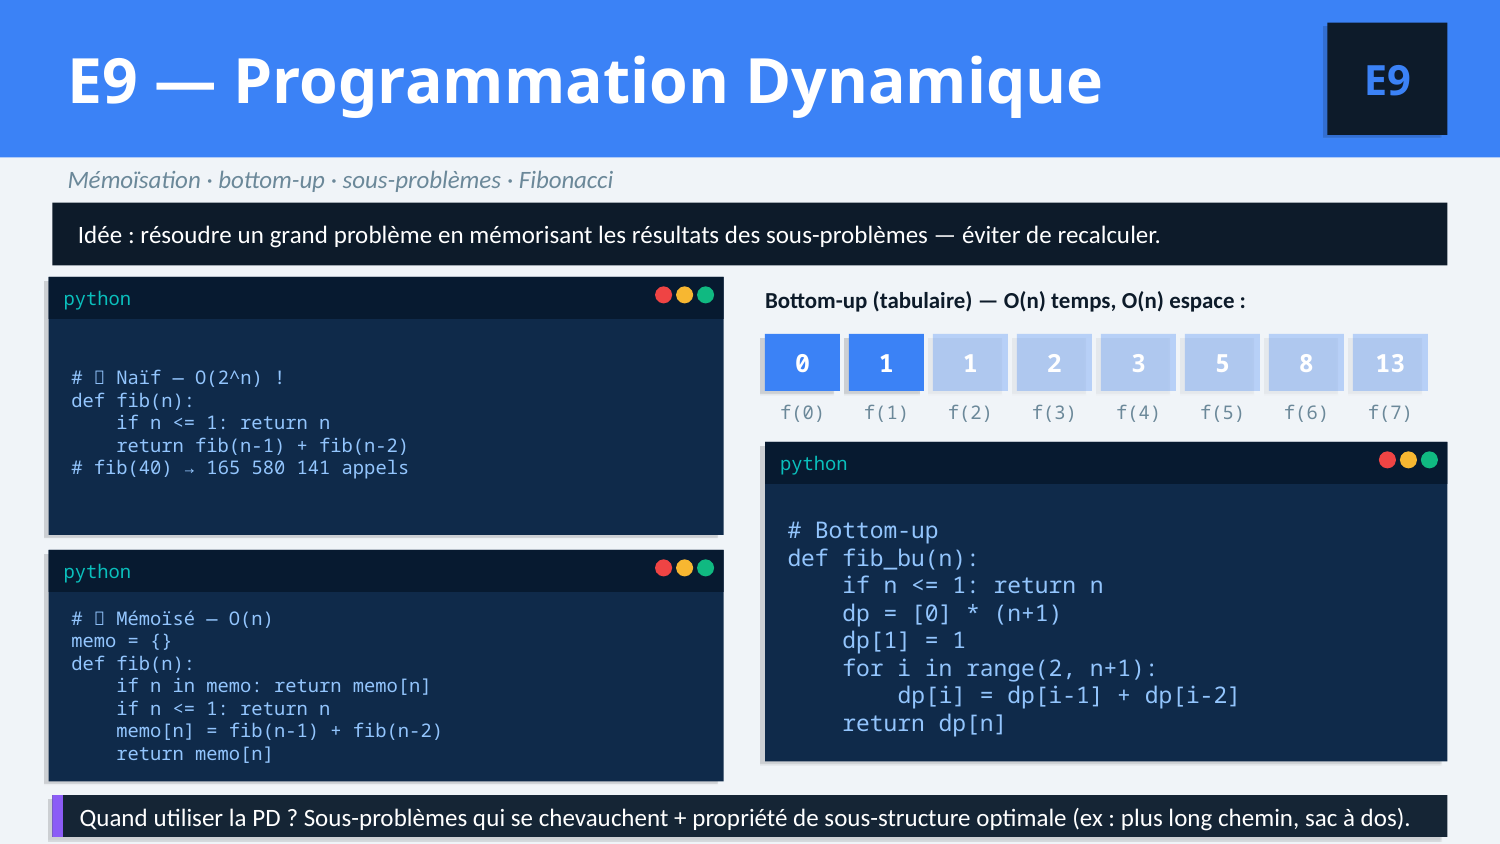

E9 — Programmation Dynamique
E9
Mémoïsation · bottom-up · sous-problèmes · Fibonacci
Idée : résoudre un grand problème en mémorisant les résultats des sous-problèmes — éviter de recalculer.
python
Bottom-up (tabulaire) — O(n) temps, O(n) espace :
# ❌ Naïf — O(2^n) !
def fib(n):
 if n <= 1: return n
 return fib(n-1) + fib(n-2)
# fib(40) → 165 580 141 appels
0
1
1
2
3
5
8
13
f(0)
f(1)
f(2)
f(3)
f(4)
f(5)
f(6)
f(7)
python
# Bottom-up
def fib_bu(n):
 if n <= 1: return n
 dp = [0] * (n+1)
 dp[1] = 1
 for i in range(2, n+1):
 dp[i] = dp[i-1] + dp[i-2]
 return dp[n]
python
# ✅ Mémoïsé — O(n)
memo = {}
def fib(n):
 if n in memo: return memo[n]
 if n <= 1: return n
 memo[n] = fib(n-1) + fib(n-2)
 return memo[n]
Quand utiliser la PD ? Sous-problèmes qui se chevauchent + propriété de sous-structure optimale (ex : plus long chemin, sac à dos).